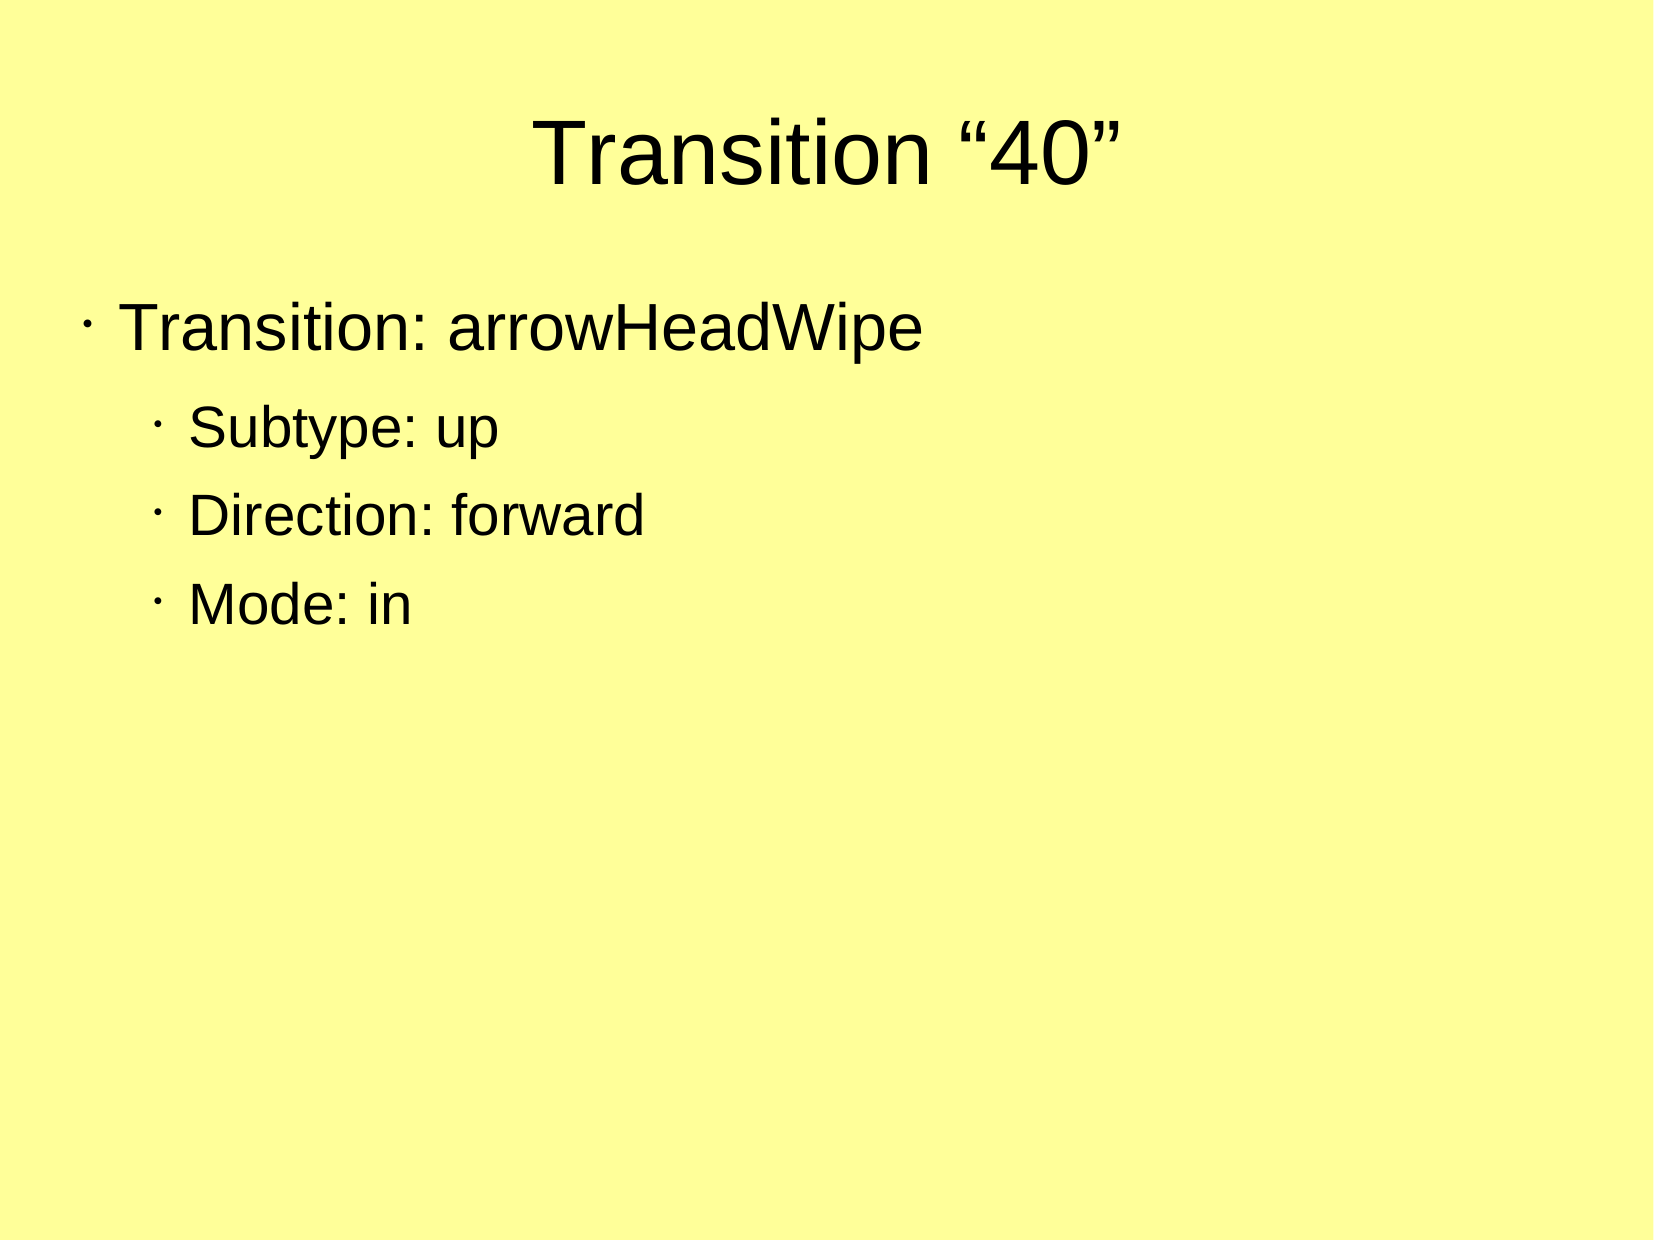

# Transition “40”
Transition: arrowHeadWipe
Subtype: up
Direction: forward
Mode: in